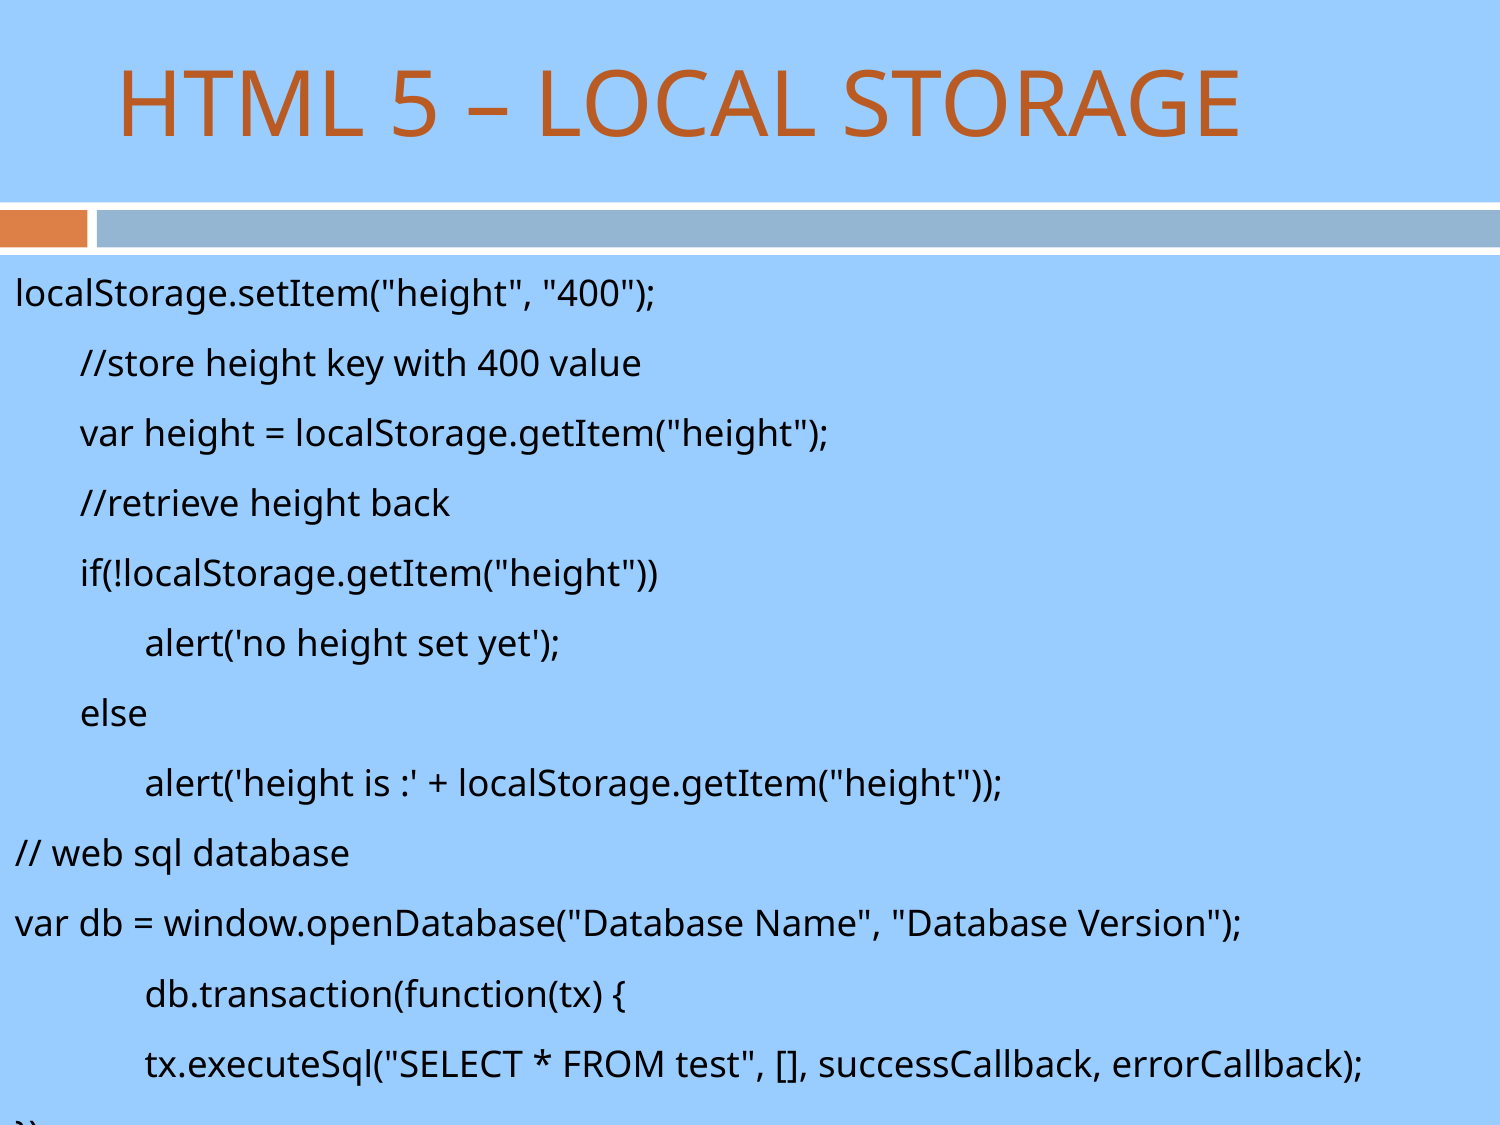

# HTML 5 – LOCAL STORAGE
localStorage.setItem("height", "400");
	//store height key with 400 value
	var height = localStorage.getItem("height");
	//retrieve height back
	if(!localStorage.getItem("height"))
 		alert('no height set yet');
	else
		alert('height is :' + localStorage.getItem("height"));
// web sql database
var db = window.openDatabase("Database Name", "Database Version");
		db.transaction(function(tx) {
		tx.executeSql("SELECT * FROM test", [], successCallback, errorCallback);
});